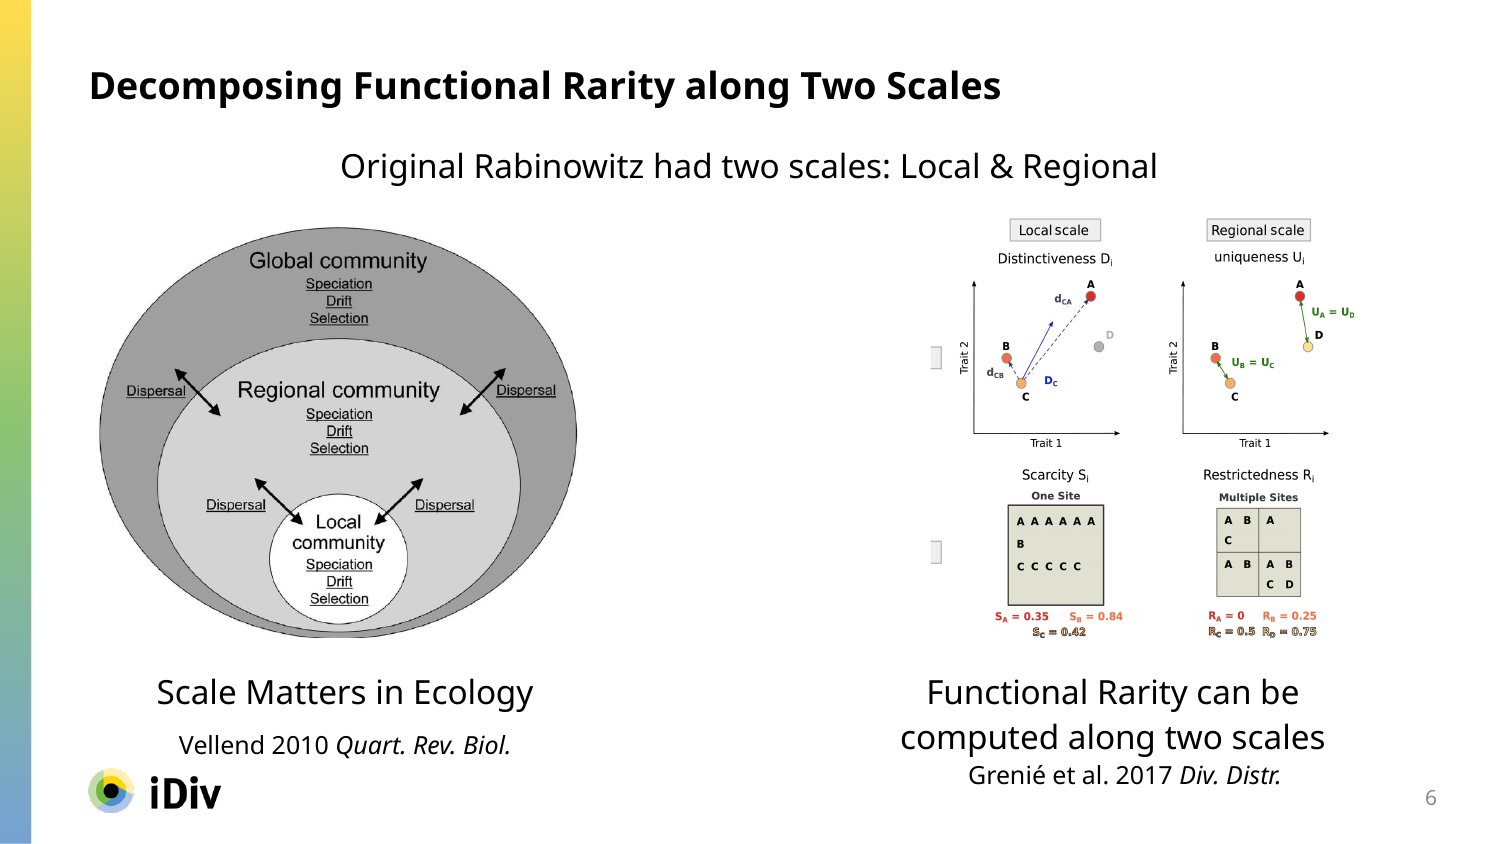

# Decomposing Functional Rarity along Two Scales
Original Rabinowitz had two scales: Local & Regional
Scale Matters in Ecology
Functional Rarity can be computed along two scales
Vellend 2010 Quart. Rev. Biol.
Grenié et al. 2017 Div. Distr.